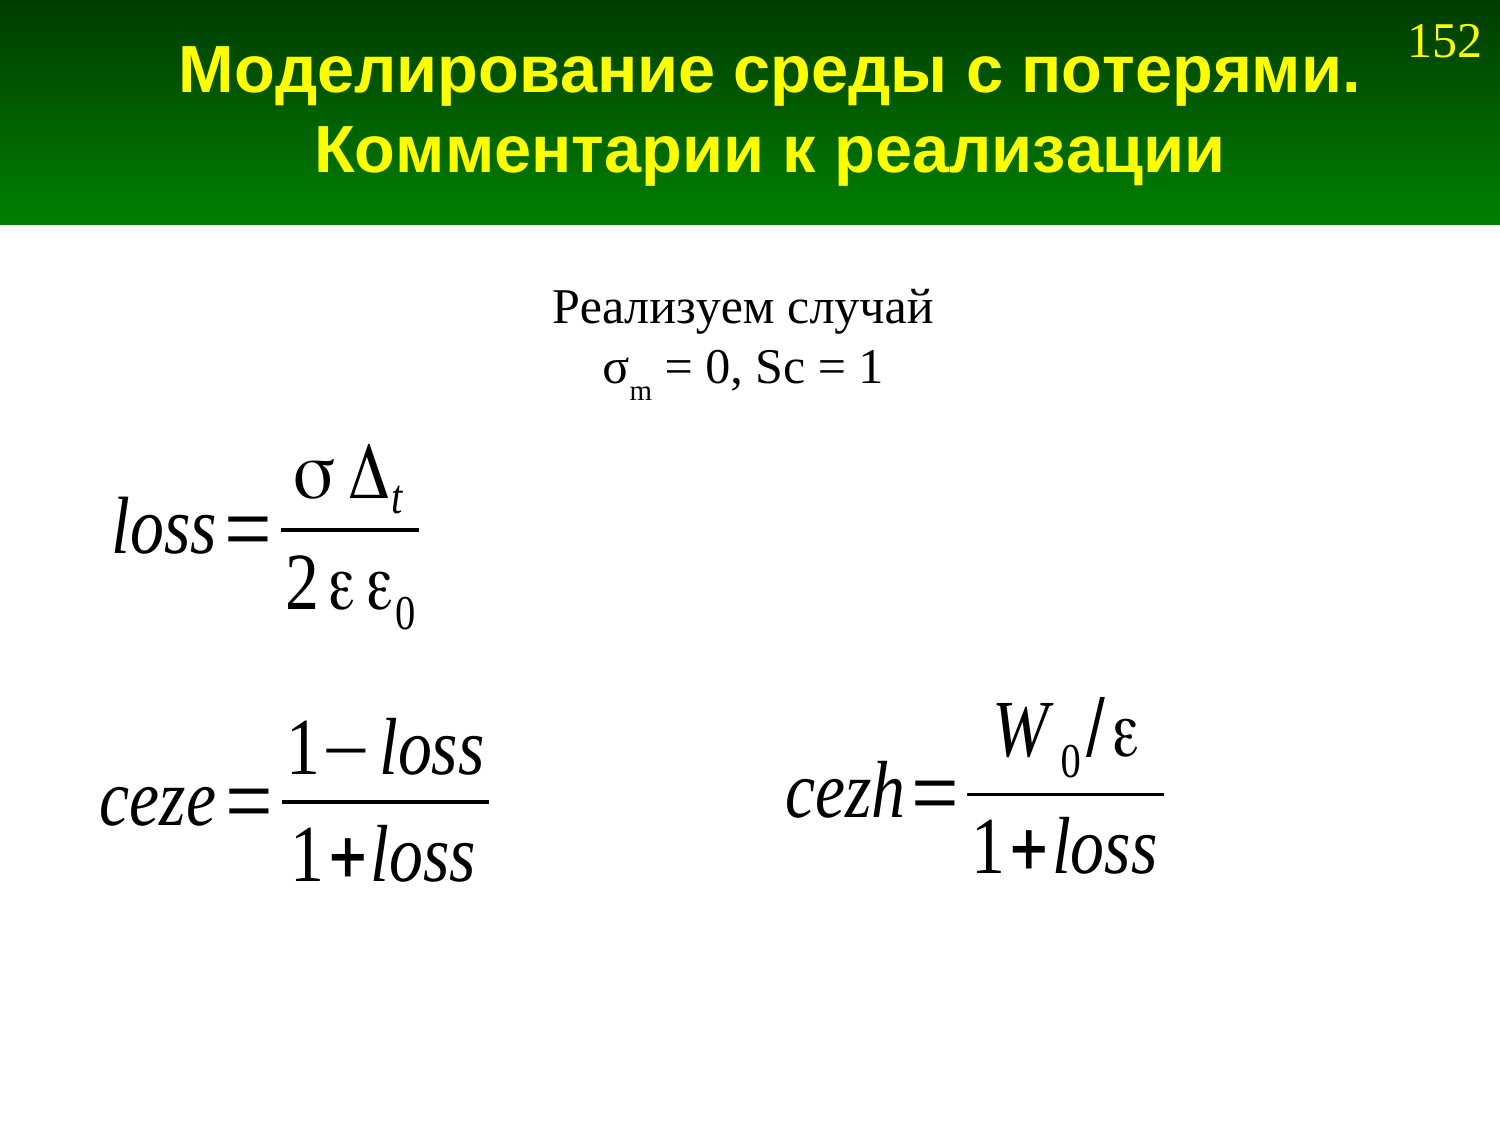

# Моделирование среды с потерями. Комментарии к реализации
Реализуем случай
σm = 0, Sc = 1